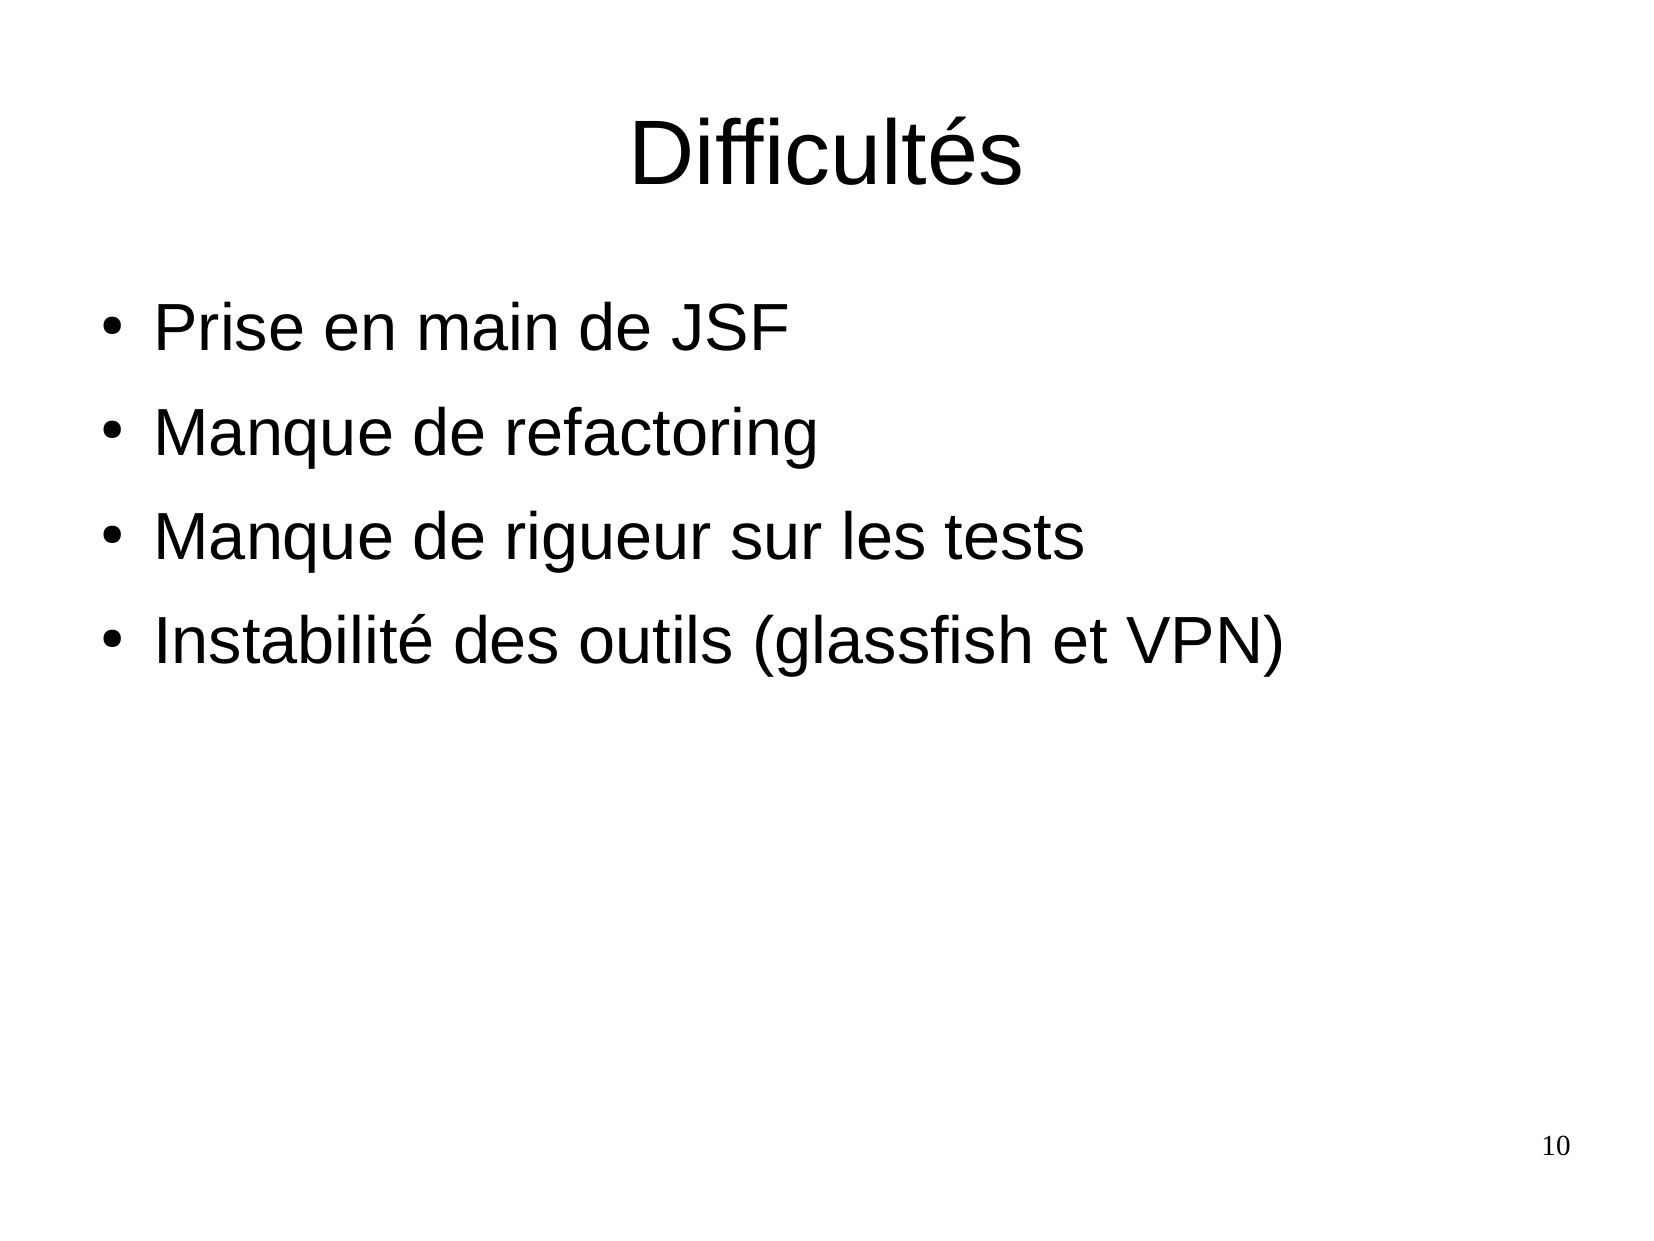

# Difficultés
Prise en main de JSF
Manque de refactoring
Manque de rigueur sur les tests
Instabilité des outils (glassfish et VPN)
10